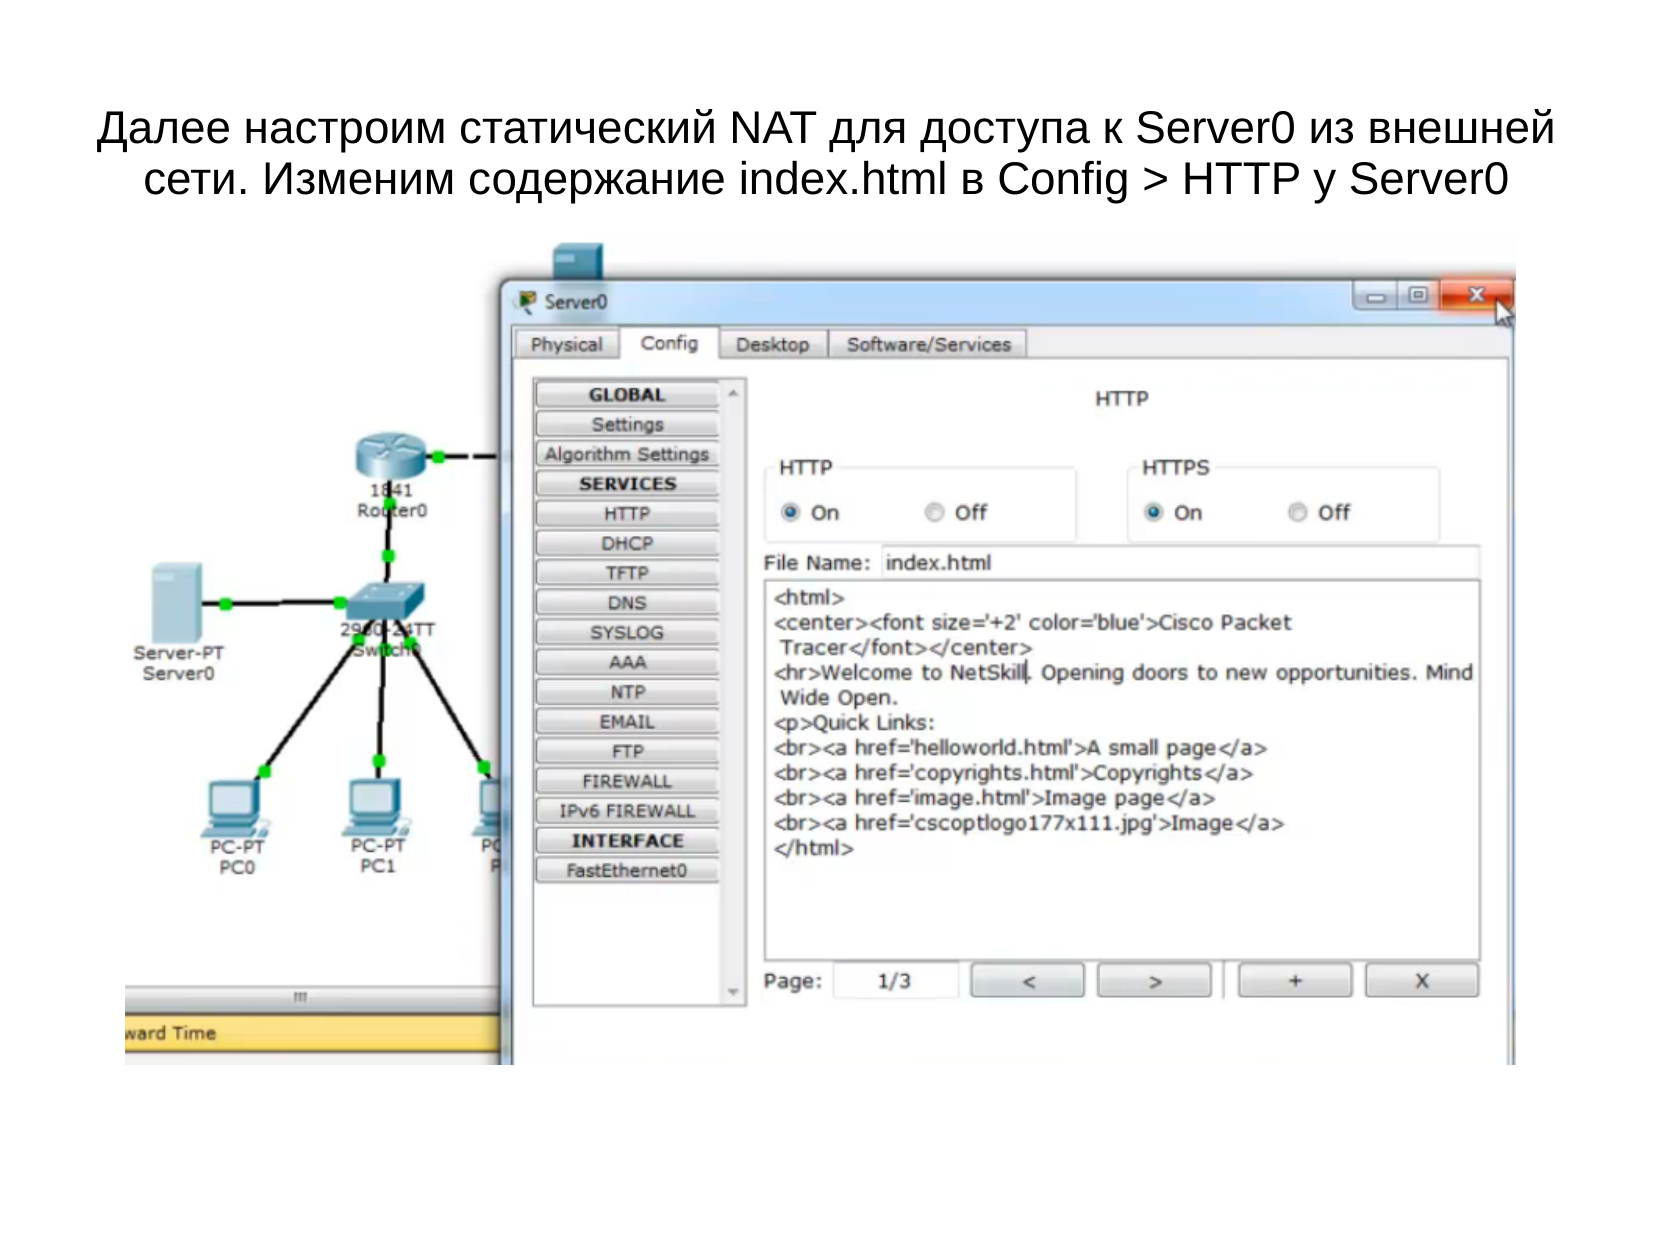

# Далее настроим статический NAT для доступа к Server0 из внешней сети. Изменим содержание index.html в Config > HTTP у Server0